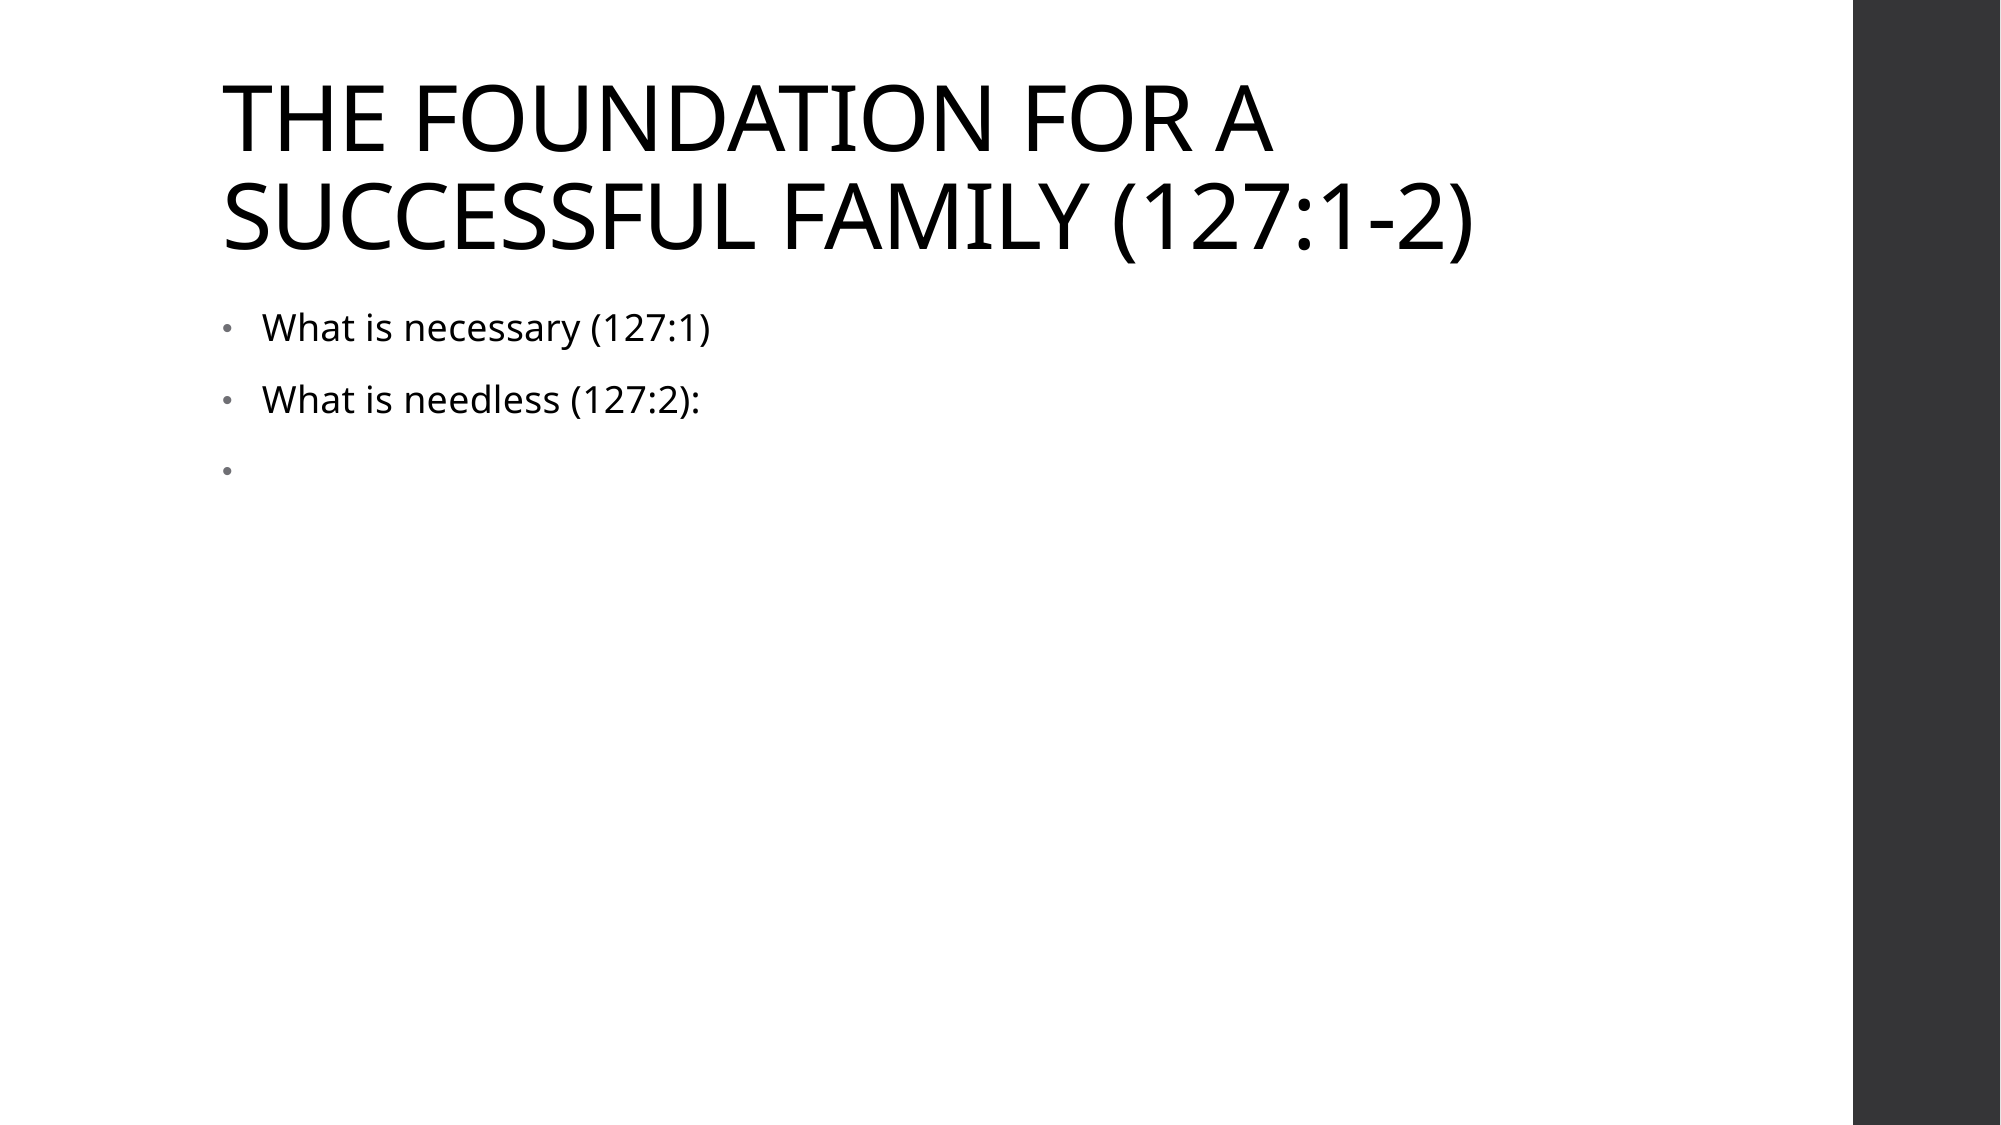

# THE FOUNDATION FOR A SUCCESSFUL FAMILY (127:1-2)
 What is necessary (127:1)
 What is needless (127:2):